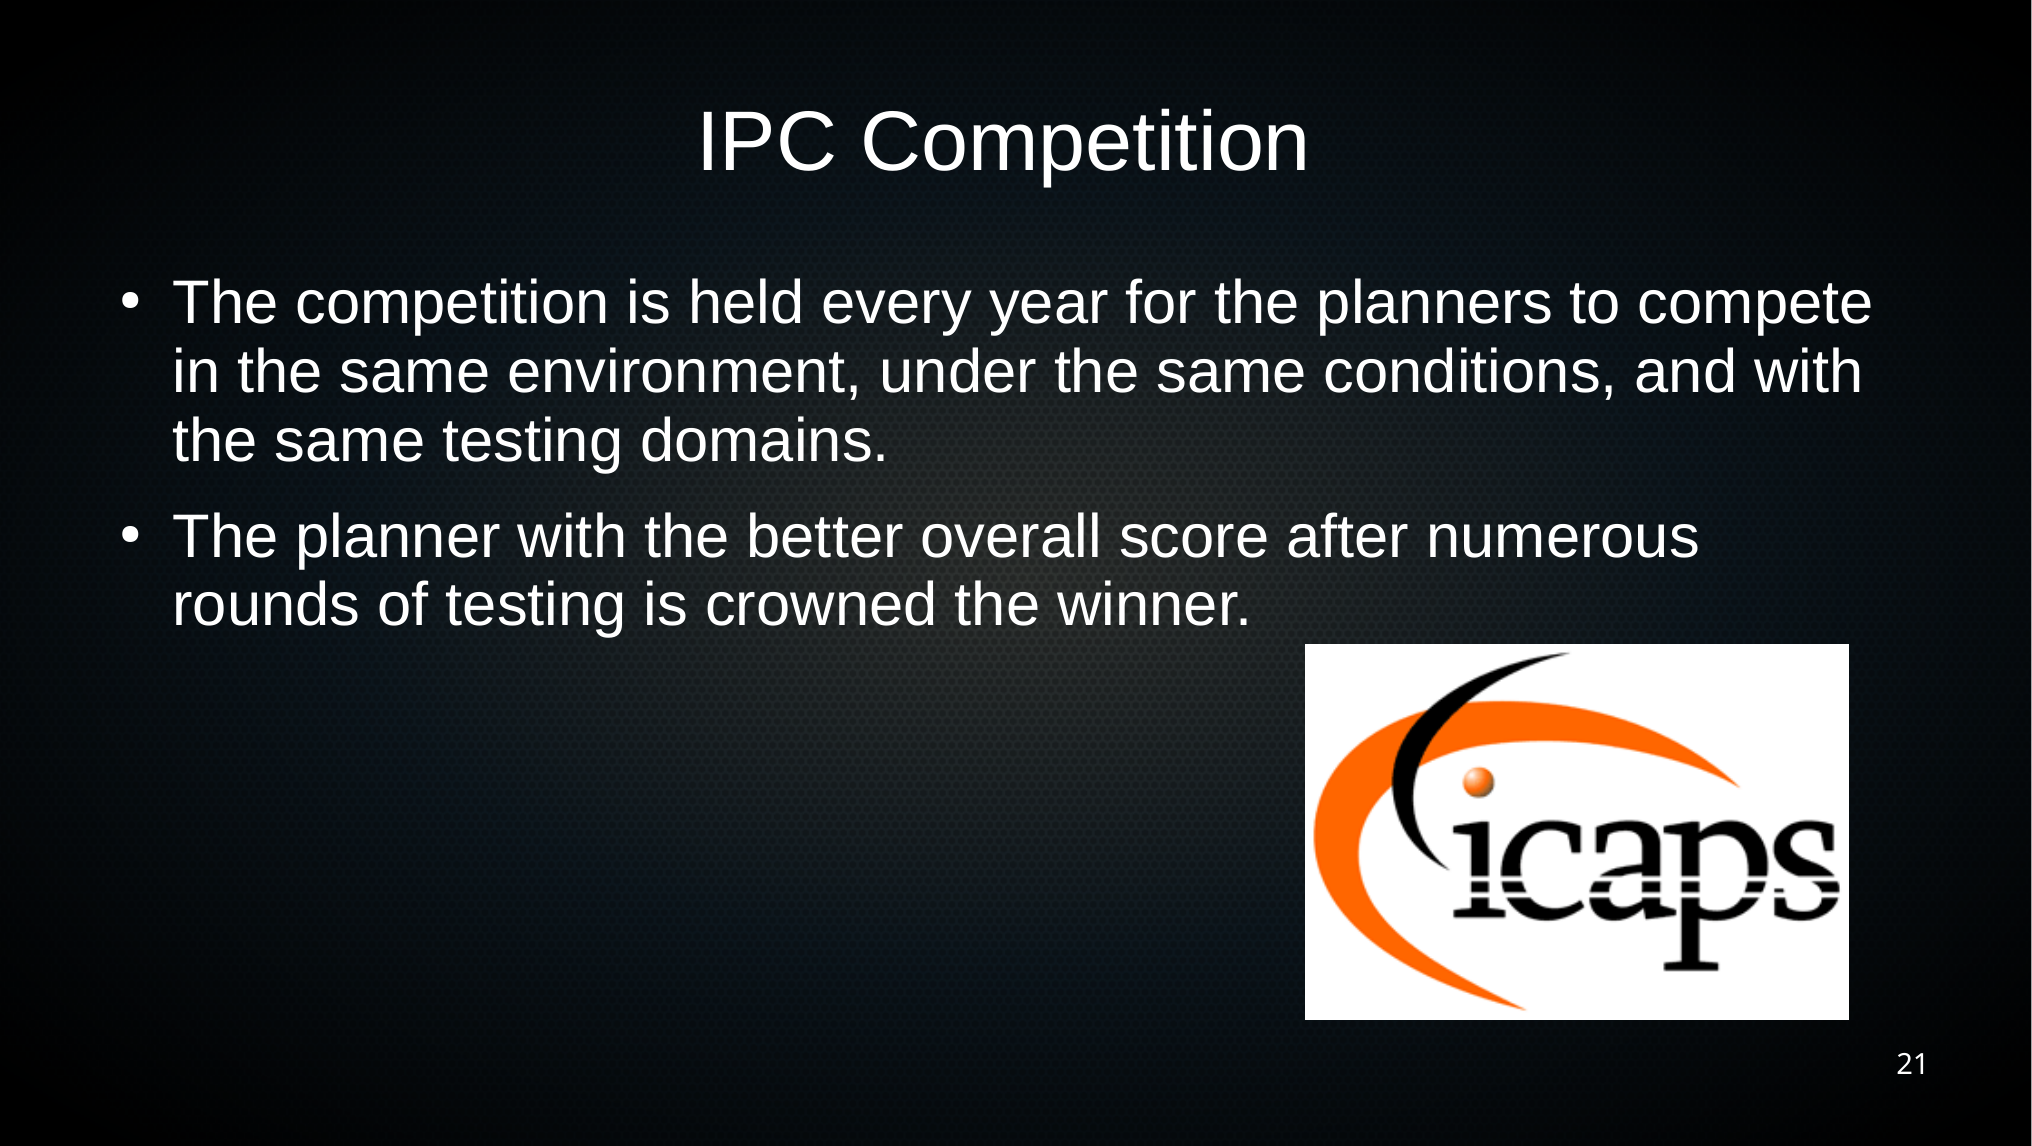

# IPC Competition
The competition is held every year for the planners to compete in the same environment, under the same conditions, and with the same testing domains.
The planner with the better overall score after numerous rounds of testing is crowned the winner.
21